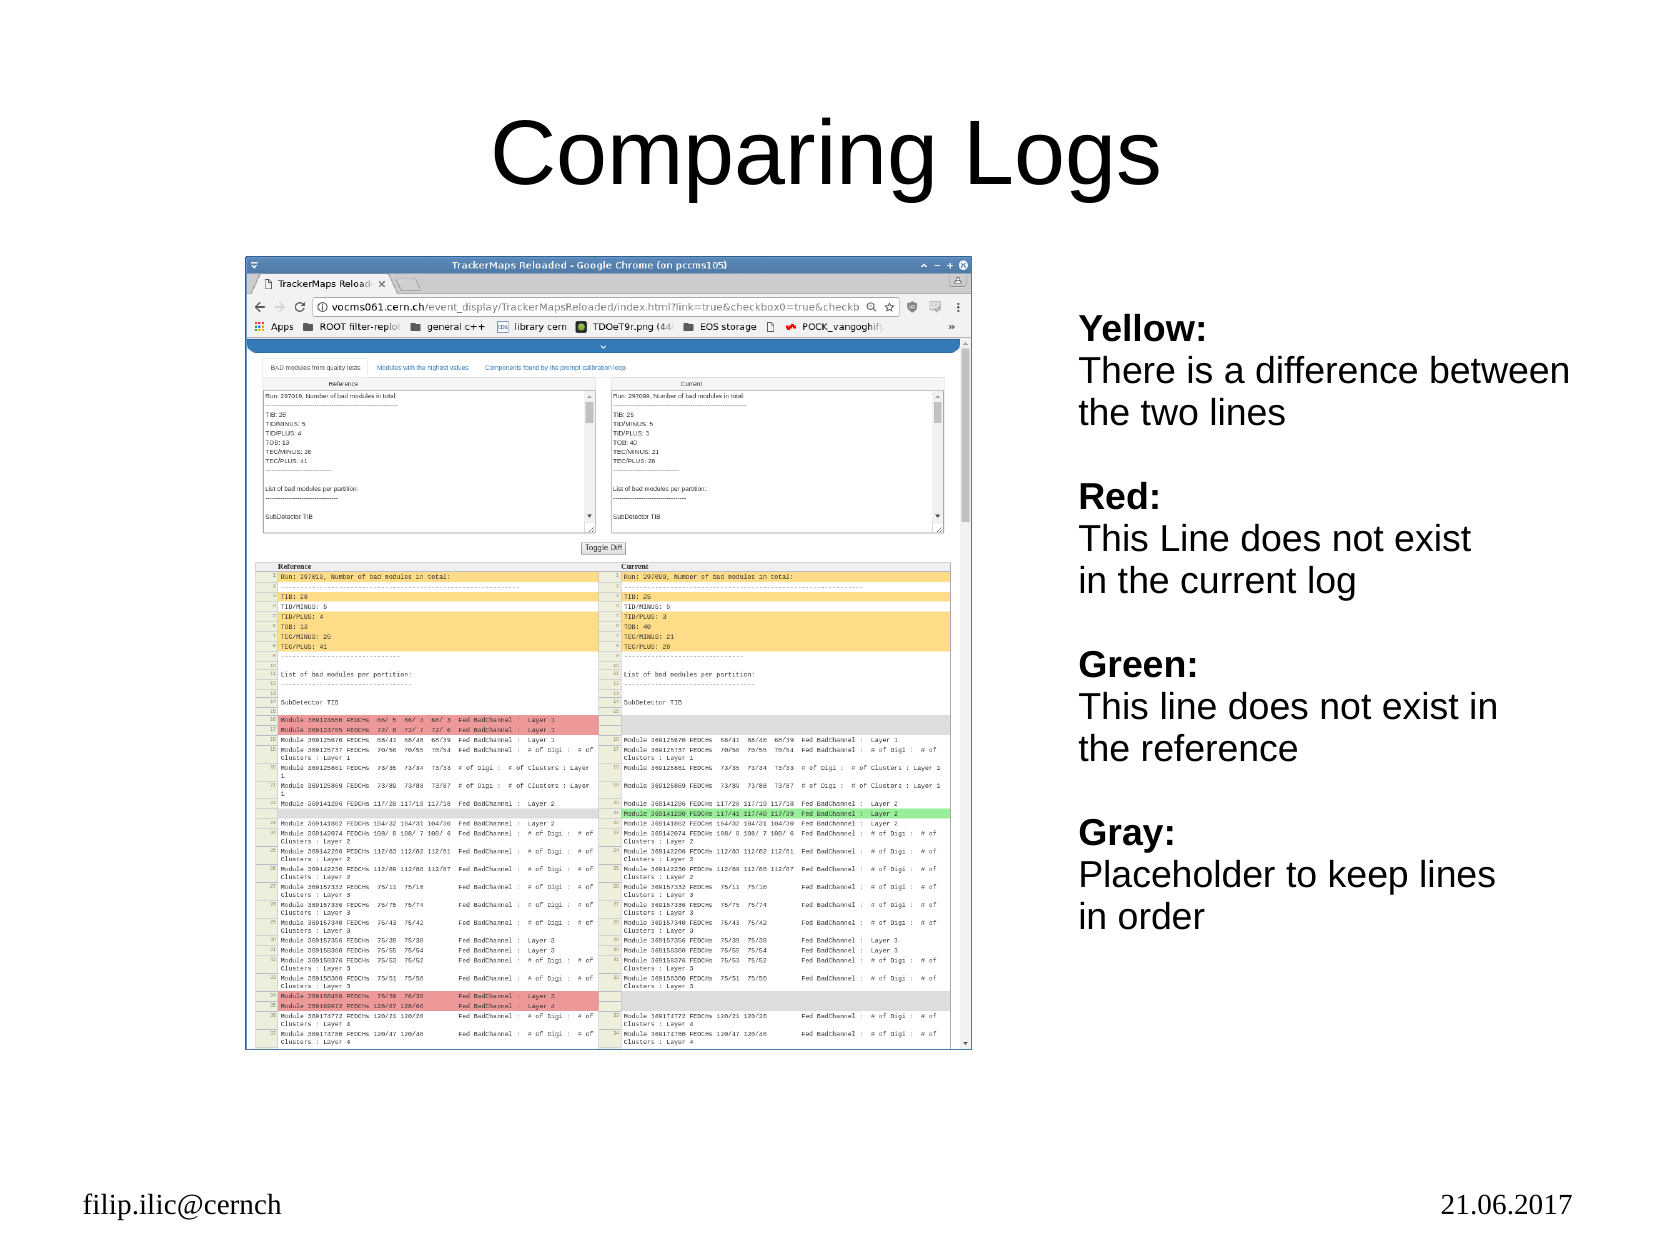

# Comparing Logs
Yellow:
There is a difference between
the two lines
Red:
This Line does not exist
in the current log
Green:
This line does not exist in
the reference
Gray:
Placeholder to keep lines
in order